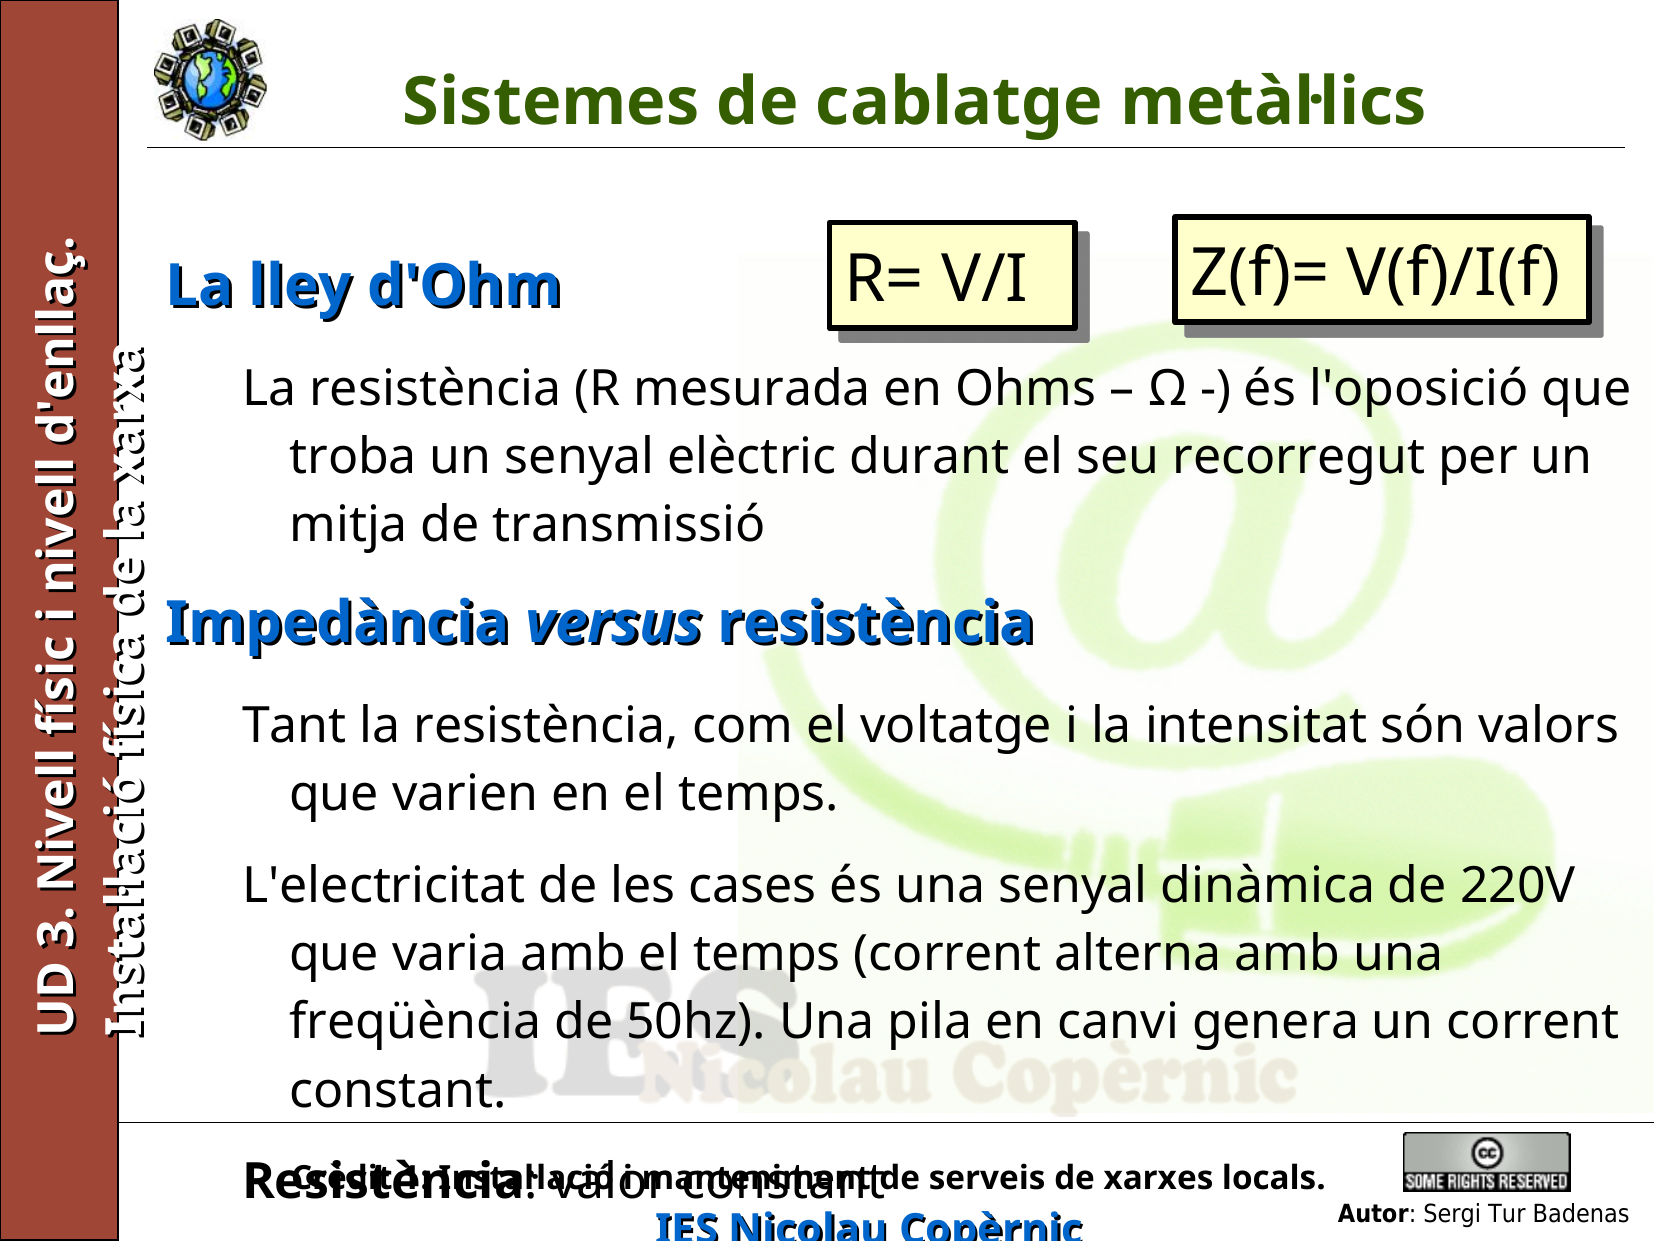

# Sistemes de cablatge metàl·lics
Z(f)= V(f)/I(f)
R= V/I
La lley d'Ohm
La resistència (R mesurada en Ohms – Ω -) és l'oposició que troba un senyal elèctric durant el seu recorregut per un mitja de transmissió
Impedància versus resistència
Tant la resistència, com el voltatge i la intensitat són valors que varien en el temps.
L'electricitat de les cases és una senyal dinàmica de 220V que varia amb el temps (corrent alterna amb una freqüència de 50hz). Una pila en canvi genera un corrent constant.
Resistència: valor constant
Impedància: és la funció que defineix el valor de la impedància segons la freqüència de la senyal que es transporta.